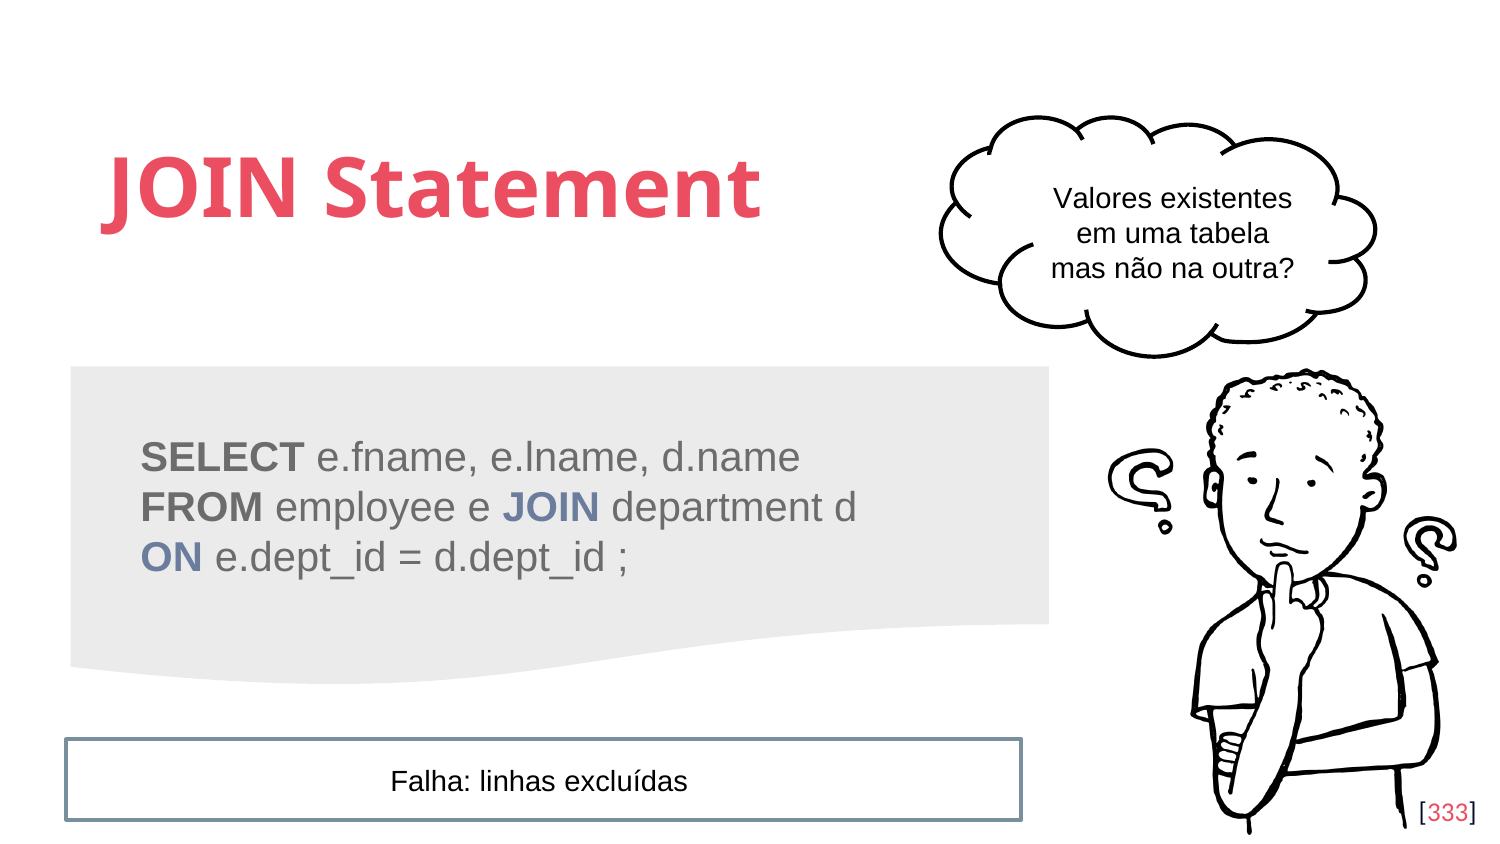

JOIN Statement
Valores existentes em uma tabela mas não na outra?
SELECT e.fname, e.lname, d.name
FROM employee e JOIN department d
ON e.dept_id = d.dept_id ;
Falha: linhas excluídas
...